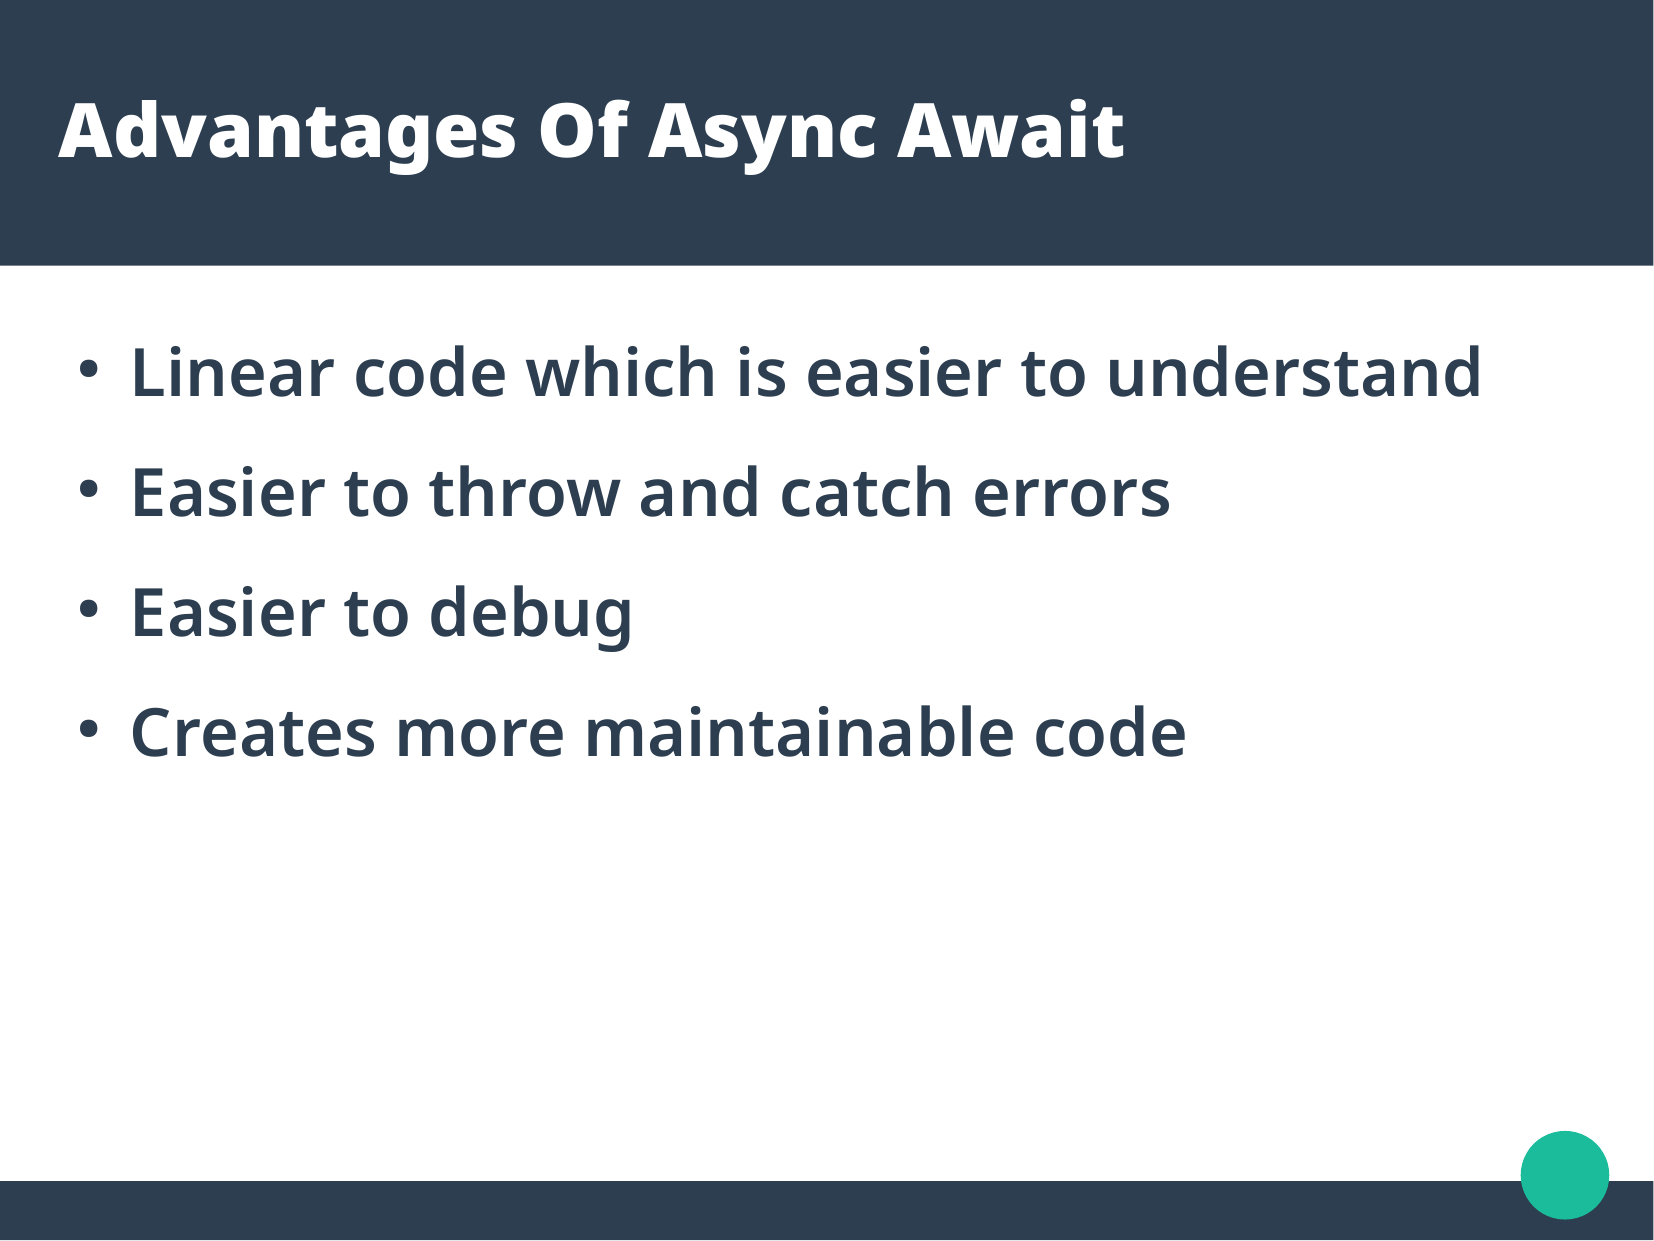

# Advantages Of Async Await
Linear code which is easier to understand
Easier to throw and catch errors
Easier to debug
Creates more maintainable code